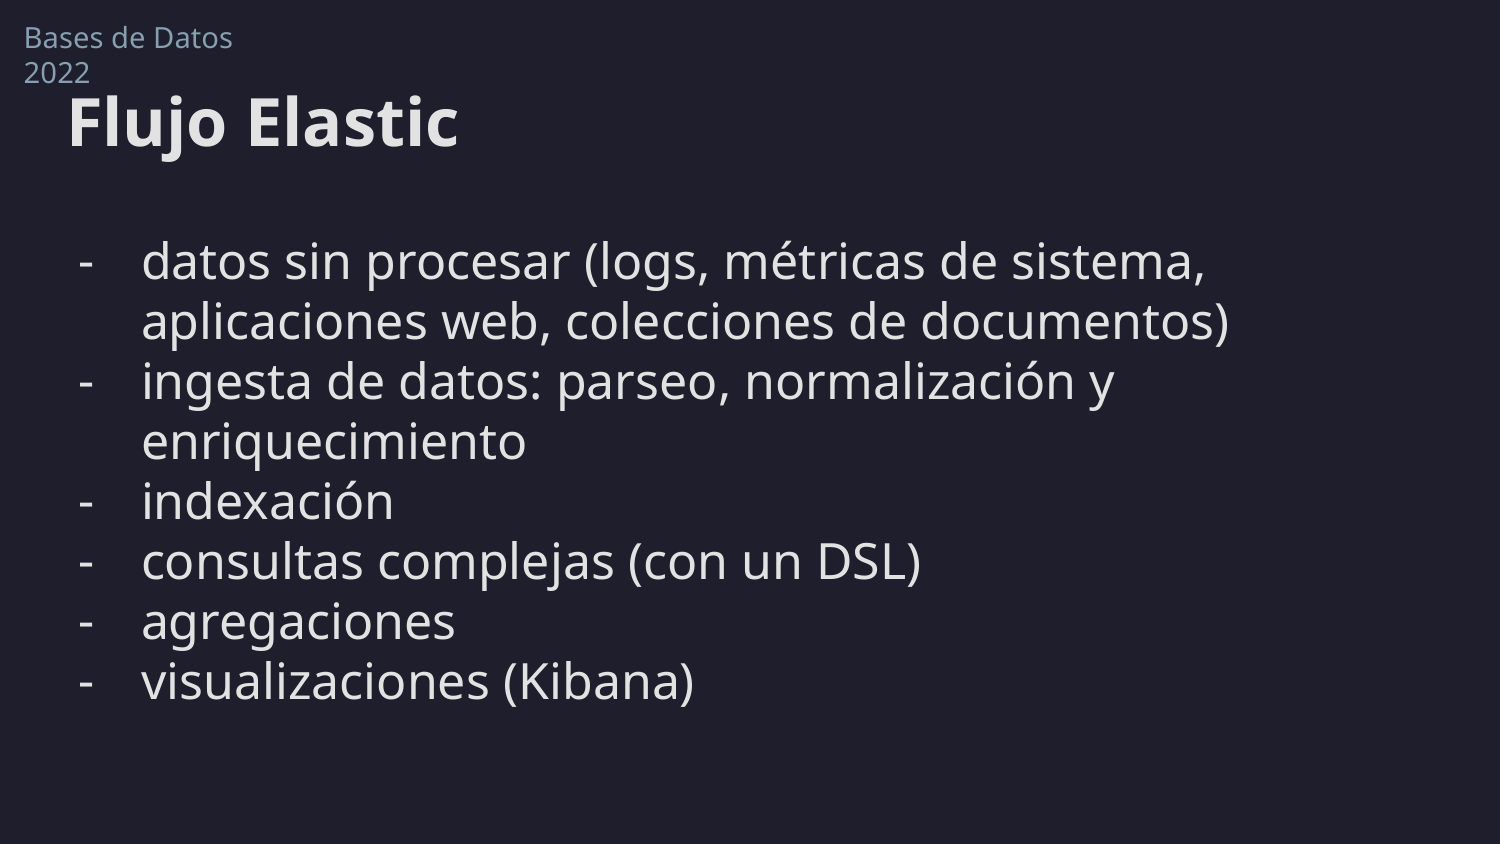

# Flujo Elastic
datos sin procesar (logs, métricas de sistema, aplicaciones web, colecciones de documentos)
ingesta de datos: parseo, normalización y enriquecimiento
indexación
consultas complejas (con un DSL)
agregaciones
visualizaciones (Kibana)